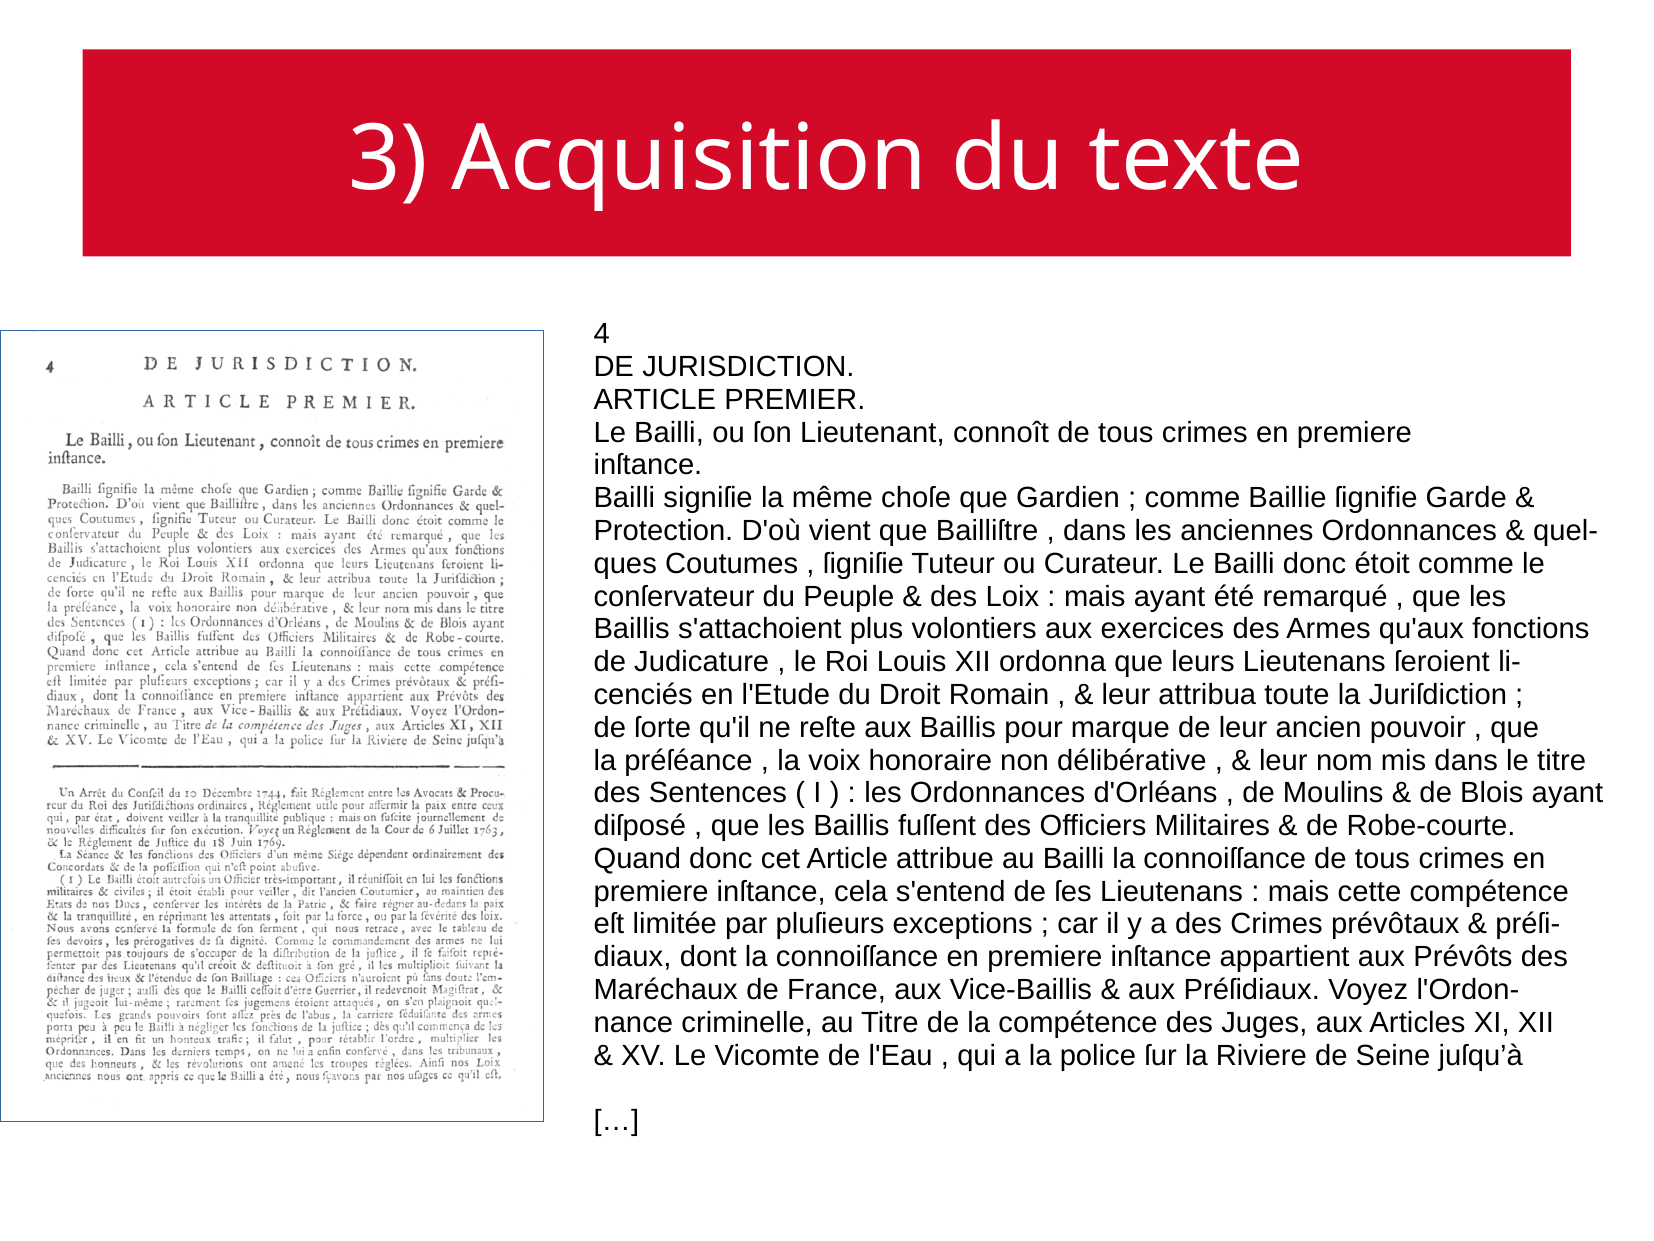

# 3) Acquisition du texte
4
DE JURISDICTION.
ARTICLE PREMIER.
Le Bailli, ou ſon Lieutenant, connoît de tous crimes en premiere
inſtance.
Bailli signiſie la même choſe que Gardien ; comme Baillie ſignifie Garde &
Protection. D'où vient que Bailliſtre , dans les anciennes Ordonnances & quel-
ques Coutumes , ſigniſie Tuteur ou Curateur. Le Bailli donc étoit comme le
conſervateur du Peuple & des Loix : mais ayant été remarqué , que les
Baillis s'attachoient plus volontiers aux exercices des Armes qu'aux fonctions
de Judicature , le Roi Louis XII ordonna que leurs Lieutenans ſeroient li-
cenciés en l'Etude du Droit Romain , & leur attribua toute la Juriſdiction ;
de ſorte qu'il ne reſte aux Baillis pour marque de leur ancien pouvoir , que
la préſéance , la voix honoraire non délibérative , & leur nom mis dans le titre
des Sentences ( I ) : les Ordonnances d'Orléans , de Moulins & de Blois ayant
diſposé , que les Baillis fuſſent des Officiers Militaires & de Robe-courte.
Quand donc cet Article attribue au Bailli la connoiſſance de tous crimes en
premiere inſtance, cela s'entend de ſes Lieutenans : mais cette compétence
eſt limitée par pluſieurs exceptions ; car il y a des Crimes prévôtaux & préſi-
diaux, dont la connoiſſance en premiere inſtance appartient aux Prévôts des
Maréchaux de France, aux Vice-Baillis & aux Préſidiaux. Voyez l'Ordon-
nance criminelle, au Titre de la compétence des Juges, aux Articles XI, XII
& XV. Le Vicomte de l'Eau , qui a la police ſur la Riviere de Seine juſqu’à
[…]